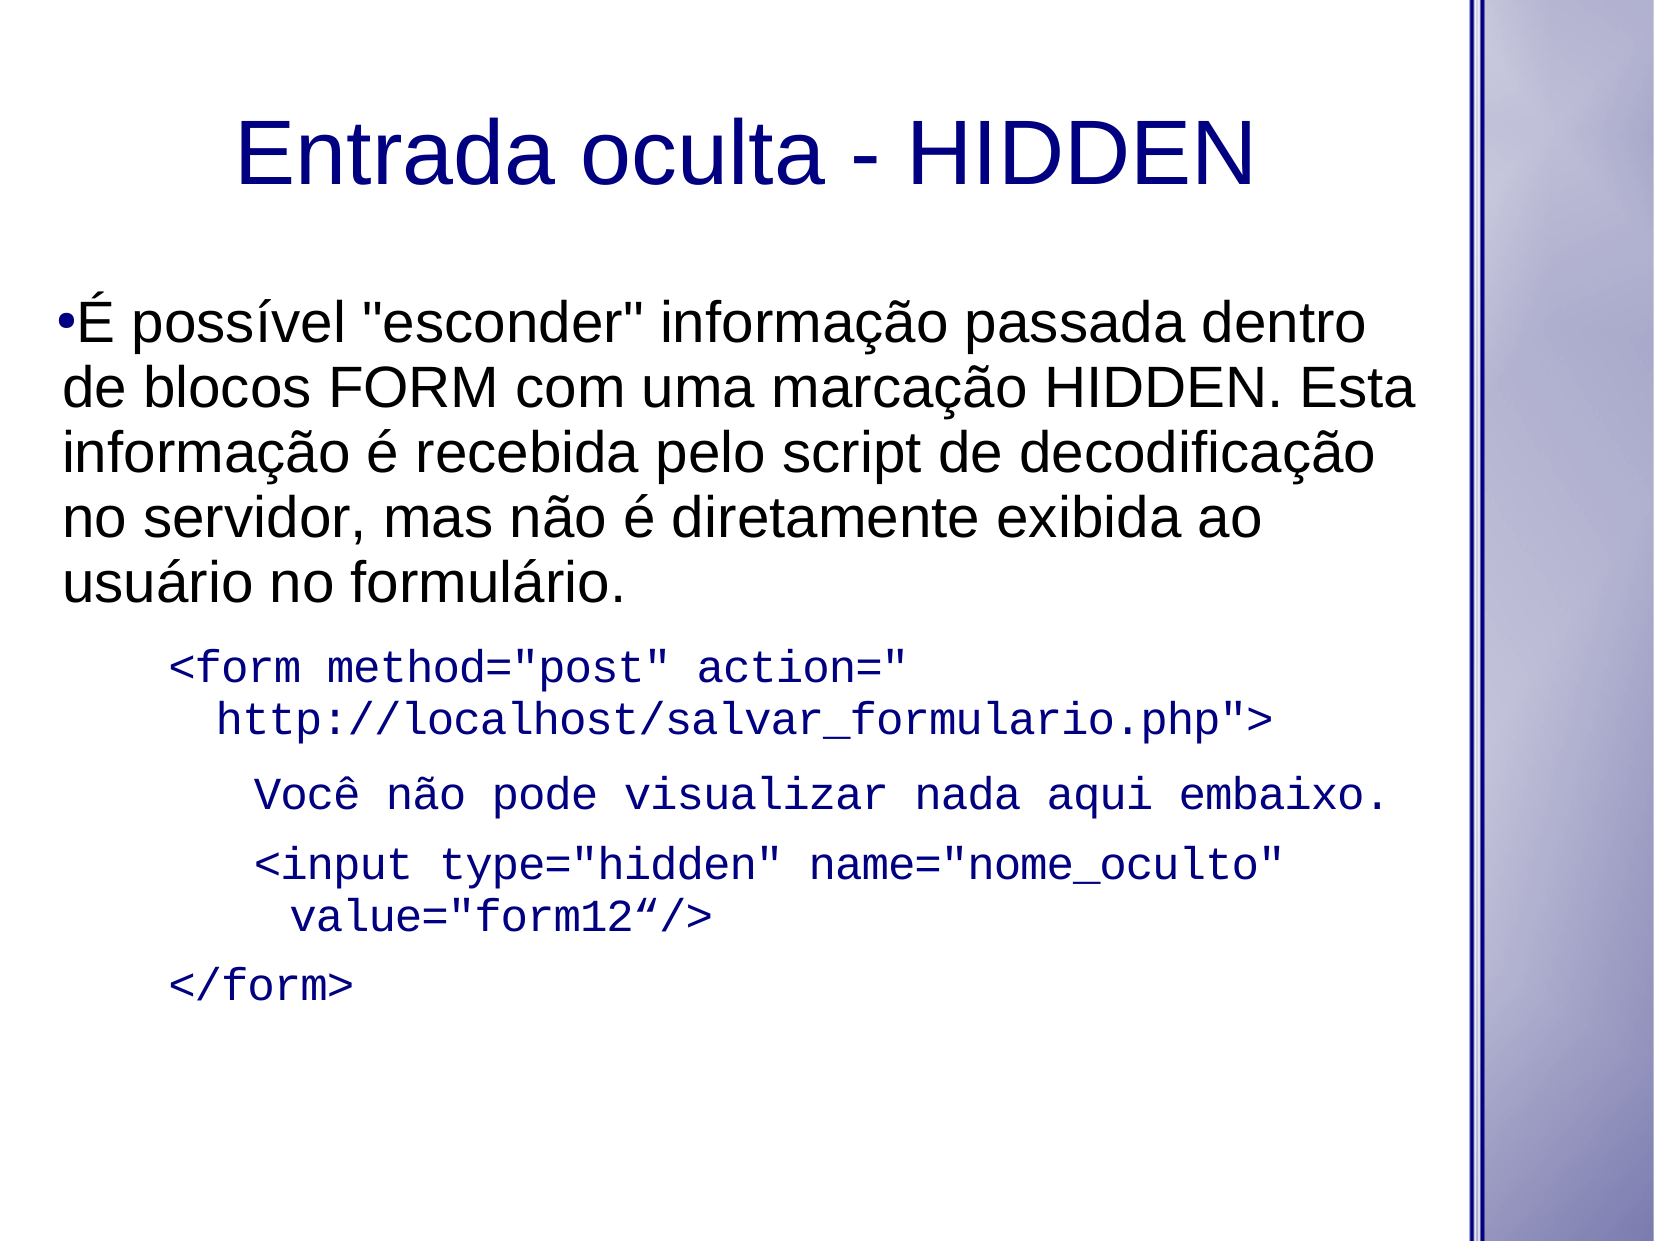

# Entrada oculta - HIDDEN
É possível "esconder" informação passada dentro de blocos FORM com uma marcação HIDDEN. Esta informação é recebida pelo script de decodificação no servidor, mas não é diretamente exibida ao usuário no formulário.
<form method="post" action=" http://localhost/salvar_formulario.php">
Você não pode visualizar nada aqui embaixo.
<input type="hidden" name="nome_oculto" value="form12“/>
</form>